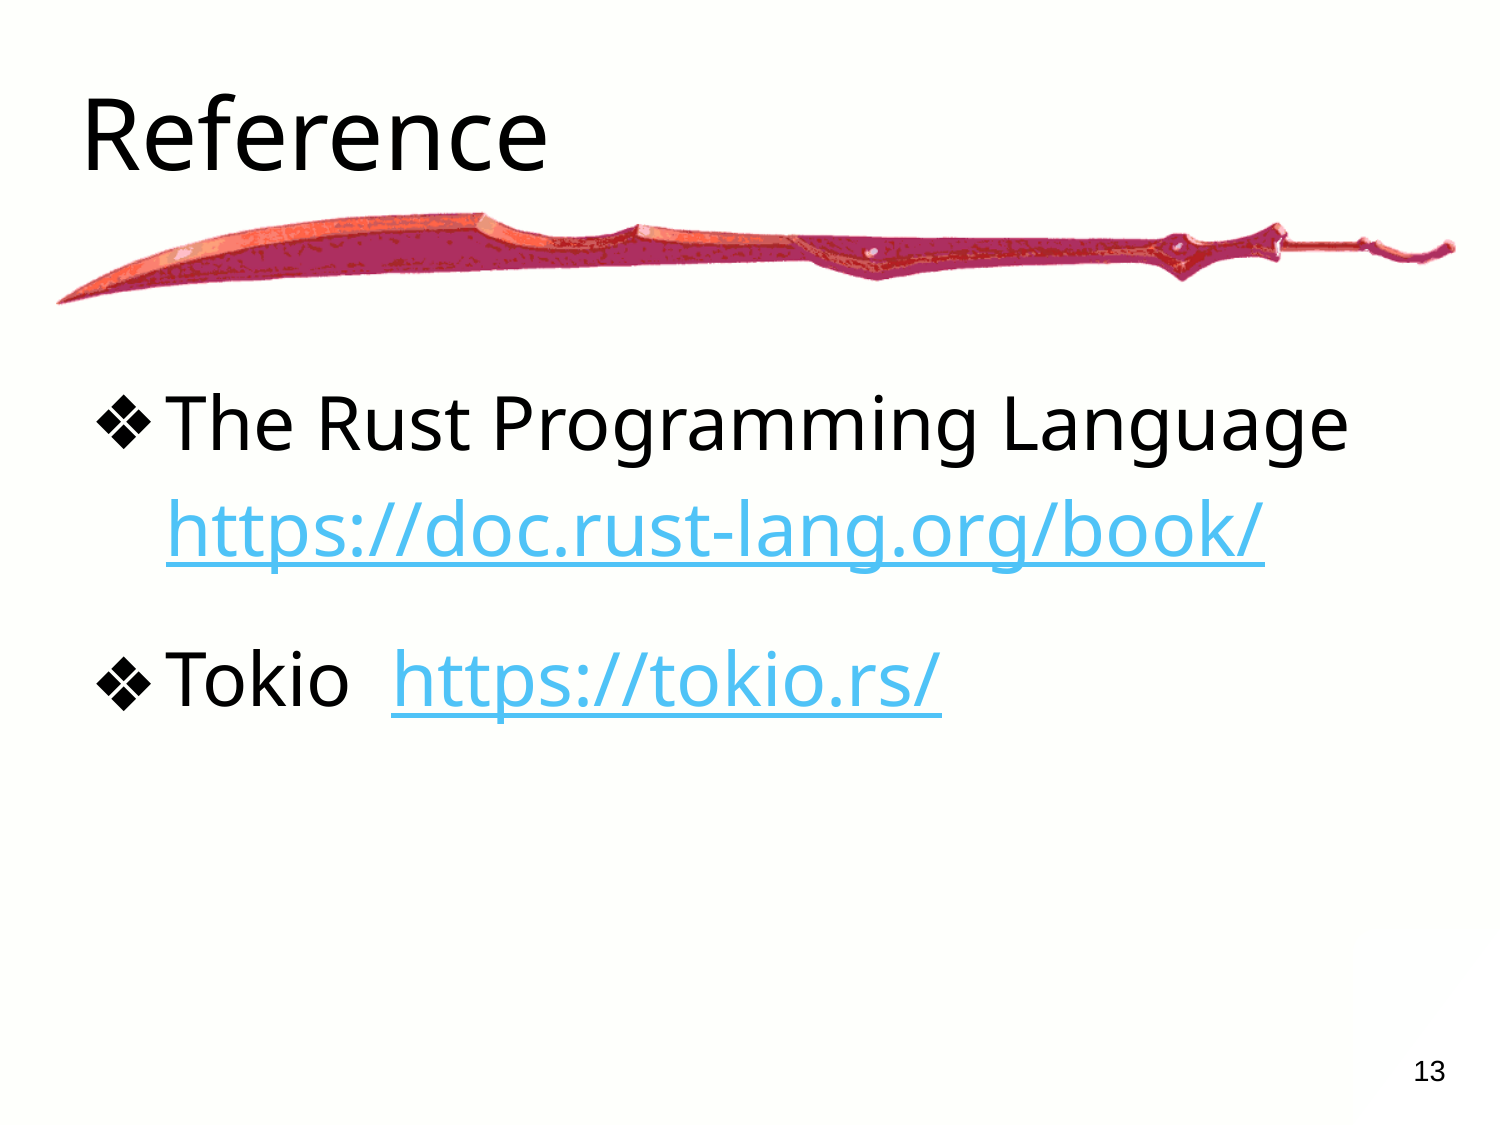

# Reference
The Rust Programming Language https://doc.rust-lang.org/book/
Tokio https://tokio.rs/